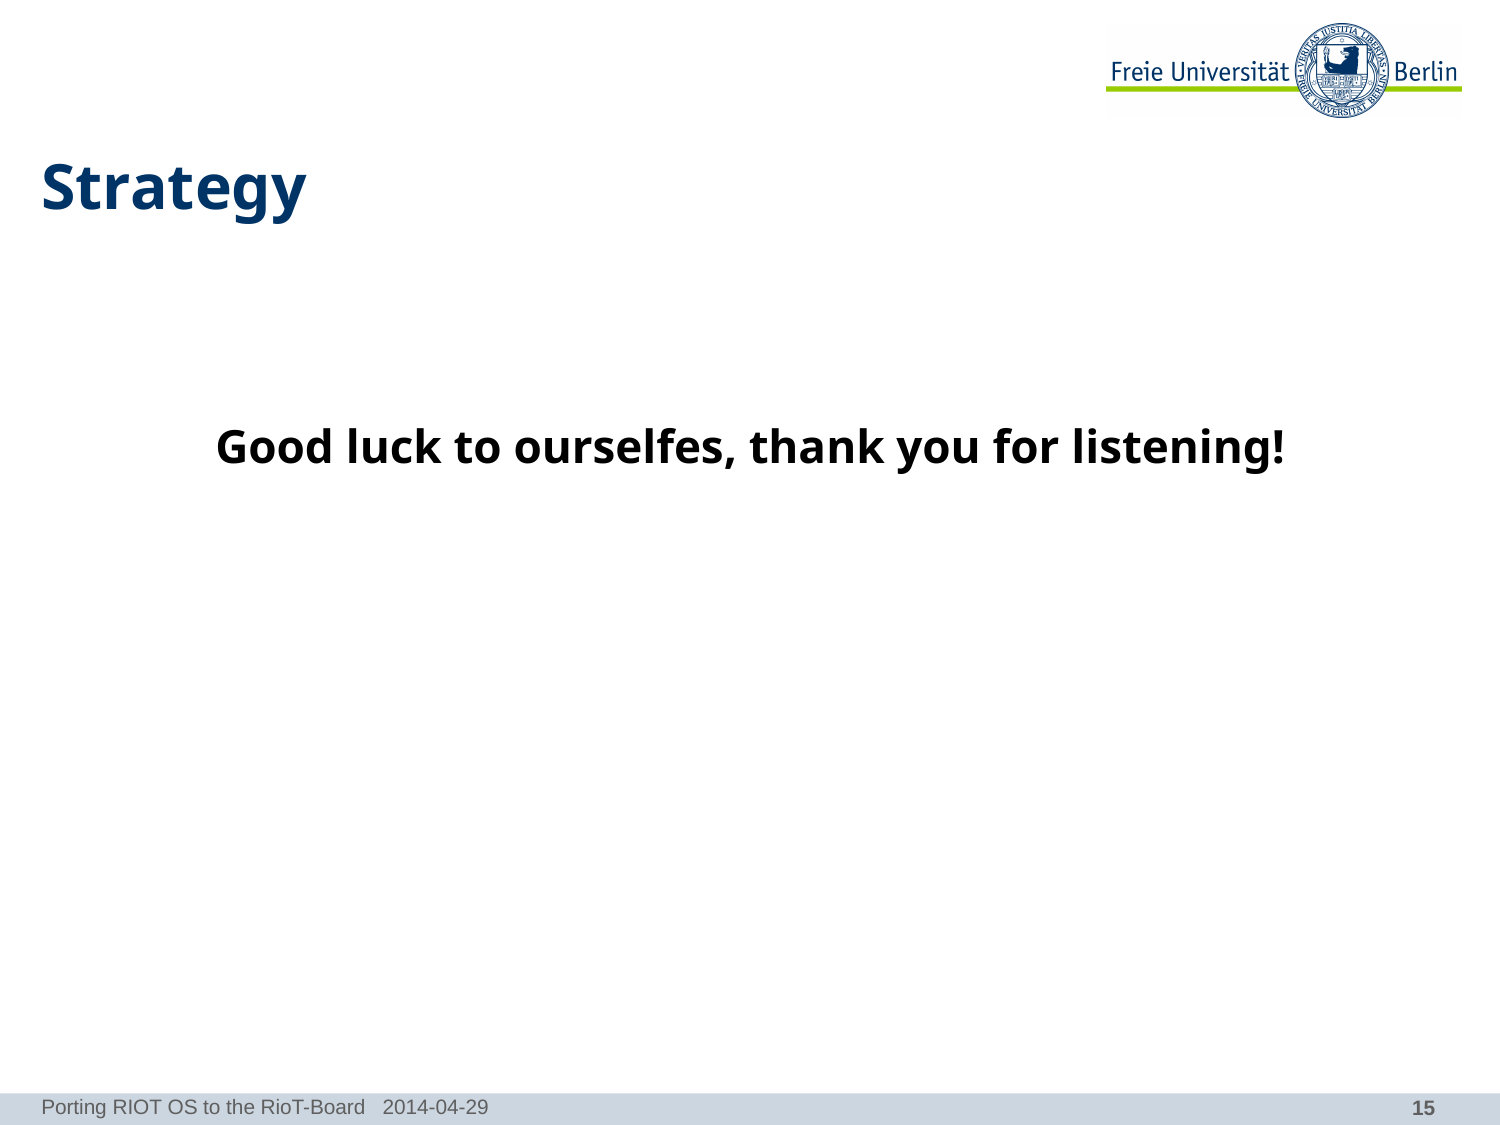

# Strategy
Good luck to ourselfes, thank you for listening!